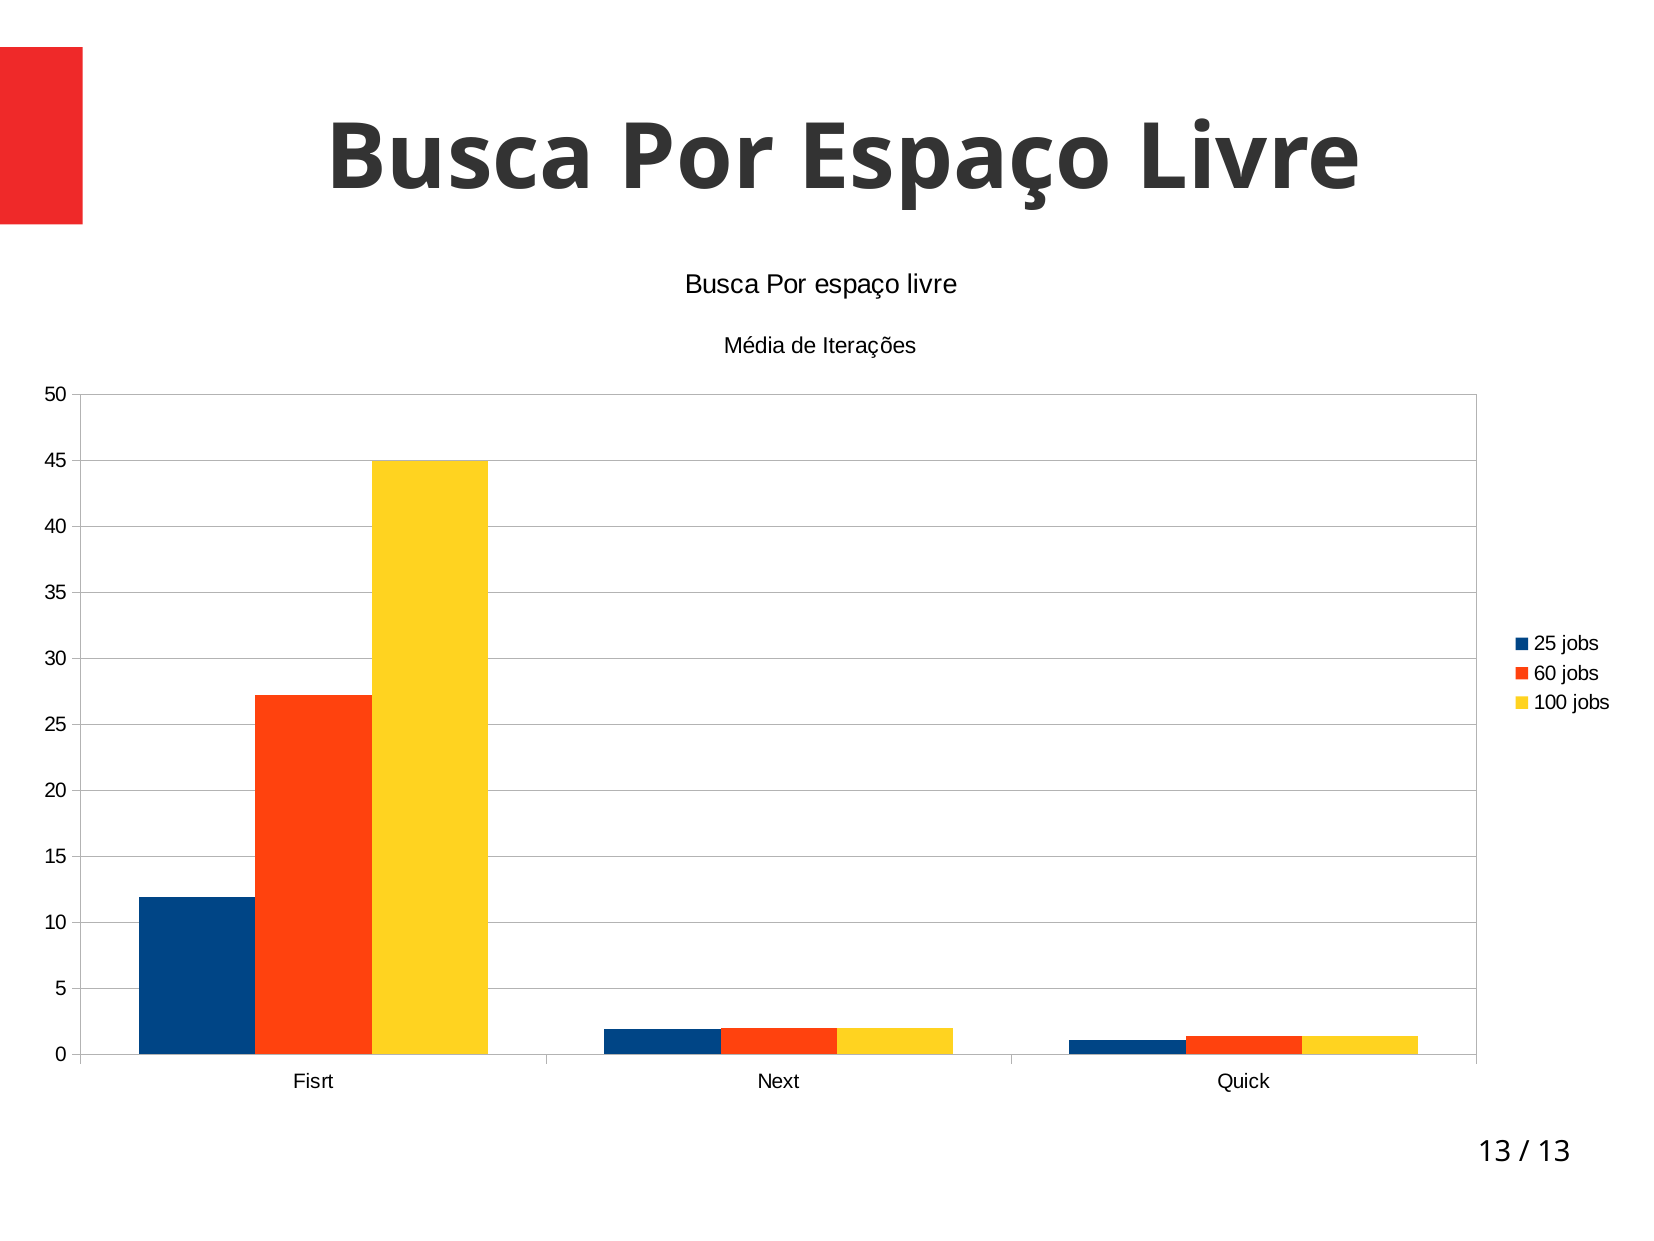

# Busca Por Espaço Livre
### Chart: Busca Por espaço livre
Média de Iterações
| Category | 25 jobs | 60 jobs | 100 jobs |
|---|---|---|---|
| Fisrt | 11.9573333333333 | 27.2021589793916 | 44.9931305201178 |
| Next | 1.96 | 1.98331697742885 | 1.9892051030422 |
| Quick | 1.12933333333333 | 1.3954857703631 | 1.37880274779195 |13